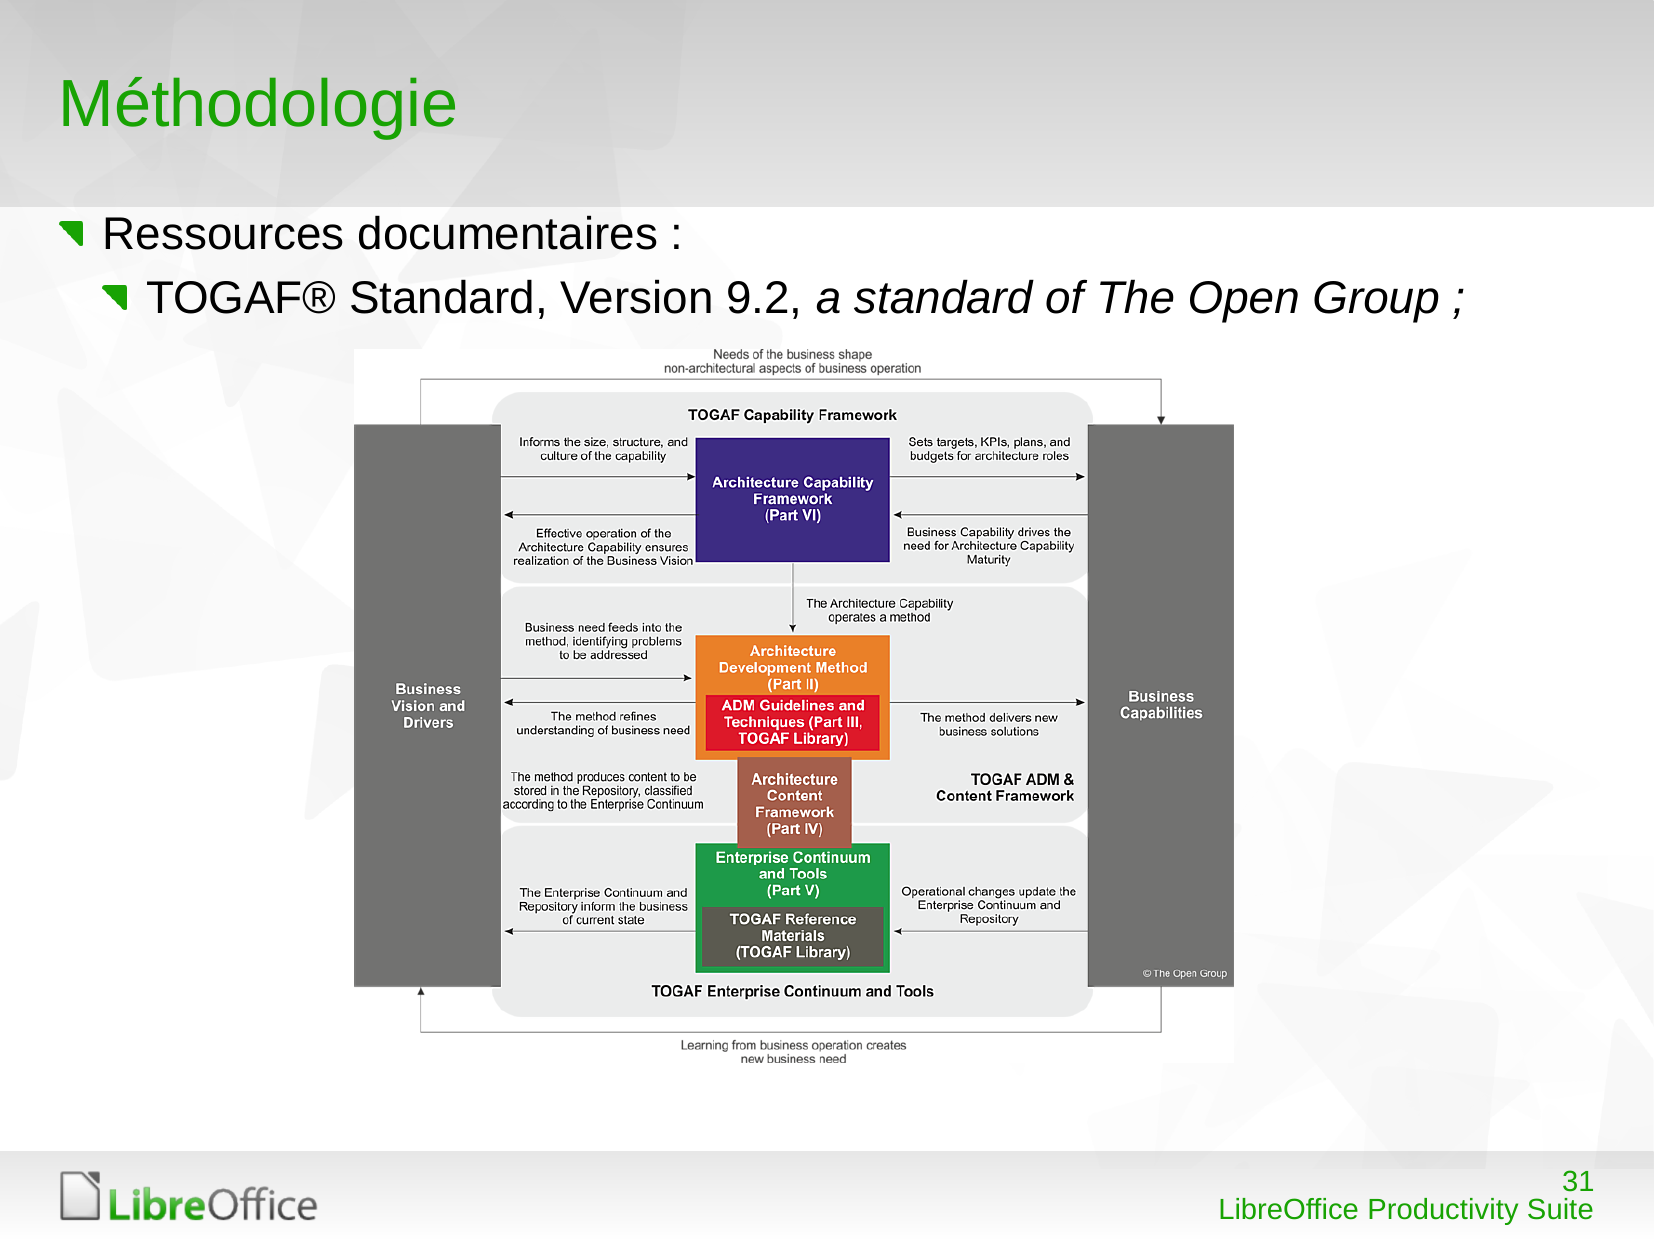

# Méthodologie
Ressources documentaires :
TOGAF® Standard, Version 9.2, a standard of The Open Group ;
31
LibreOffice Productivity Suite